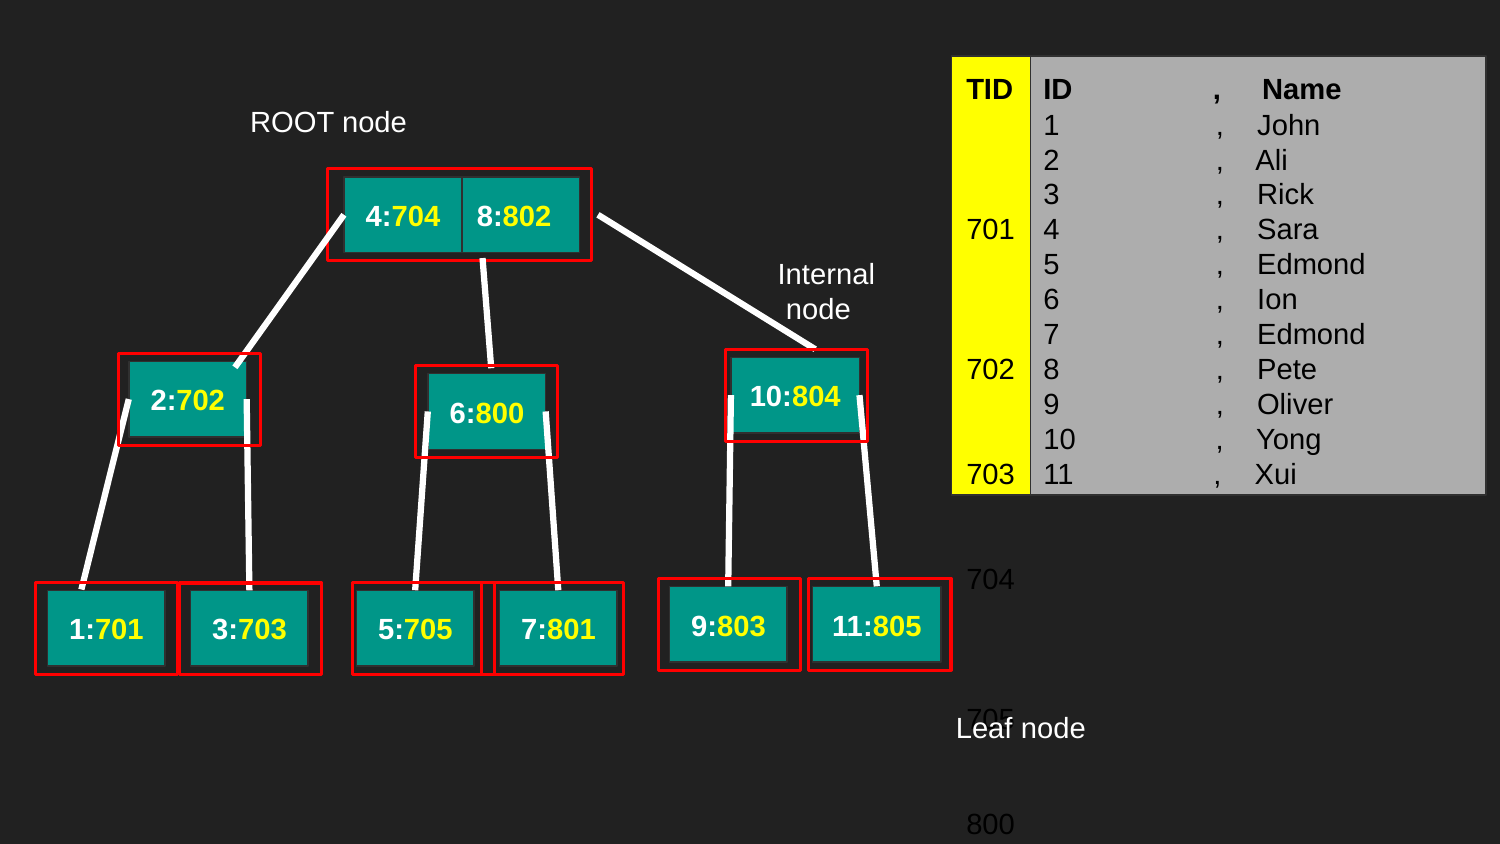

TID
701
702
703
704
705
800
801
802
803
804
805
ID , Name
1 , John
2 , Ali
3 , Rick
4 , Sara
5 , Edmond
6 , Ion
7 , Edmond
8 , Pete
9 , Oliver
10 , Yong
11 , Xui
ROOT node
4:704
8:802
Internal
 node
10:804
2:702
6:800
9:803
11:805
1:701
3:703
5:705
7:801
Leaf node